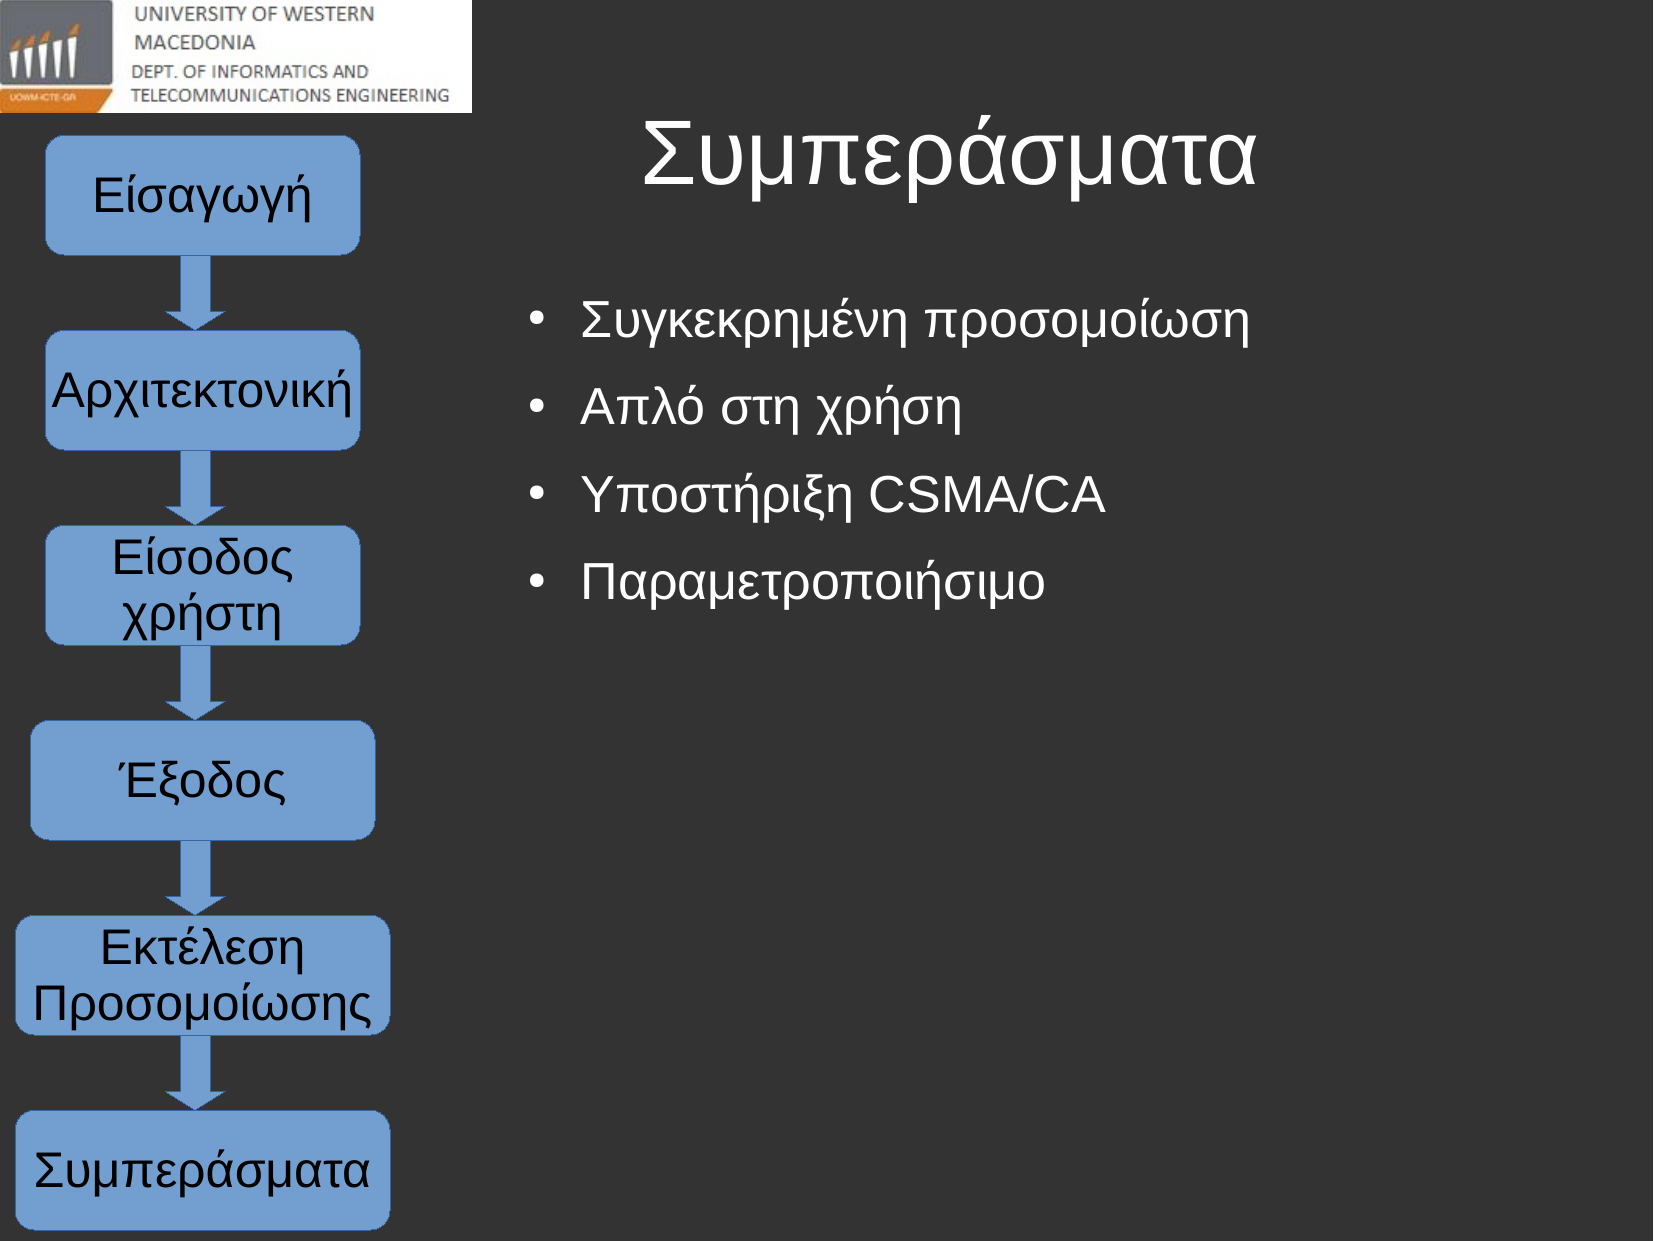

# Συμπεράσματα
Είσαγωγή
Συγκεκρημένη προσομοίωση
Απλό στη χρήση
Υποστήριξη CSMA/CA
Παραμετροποιήσιμο
Αρχιτεκτονική
Είσοδος
χρήστη
Έξοδος
Εκτέλεση
Προσομοίωσης
Συμπεράσματα